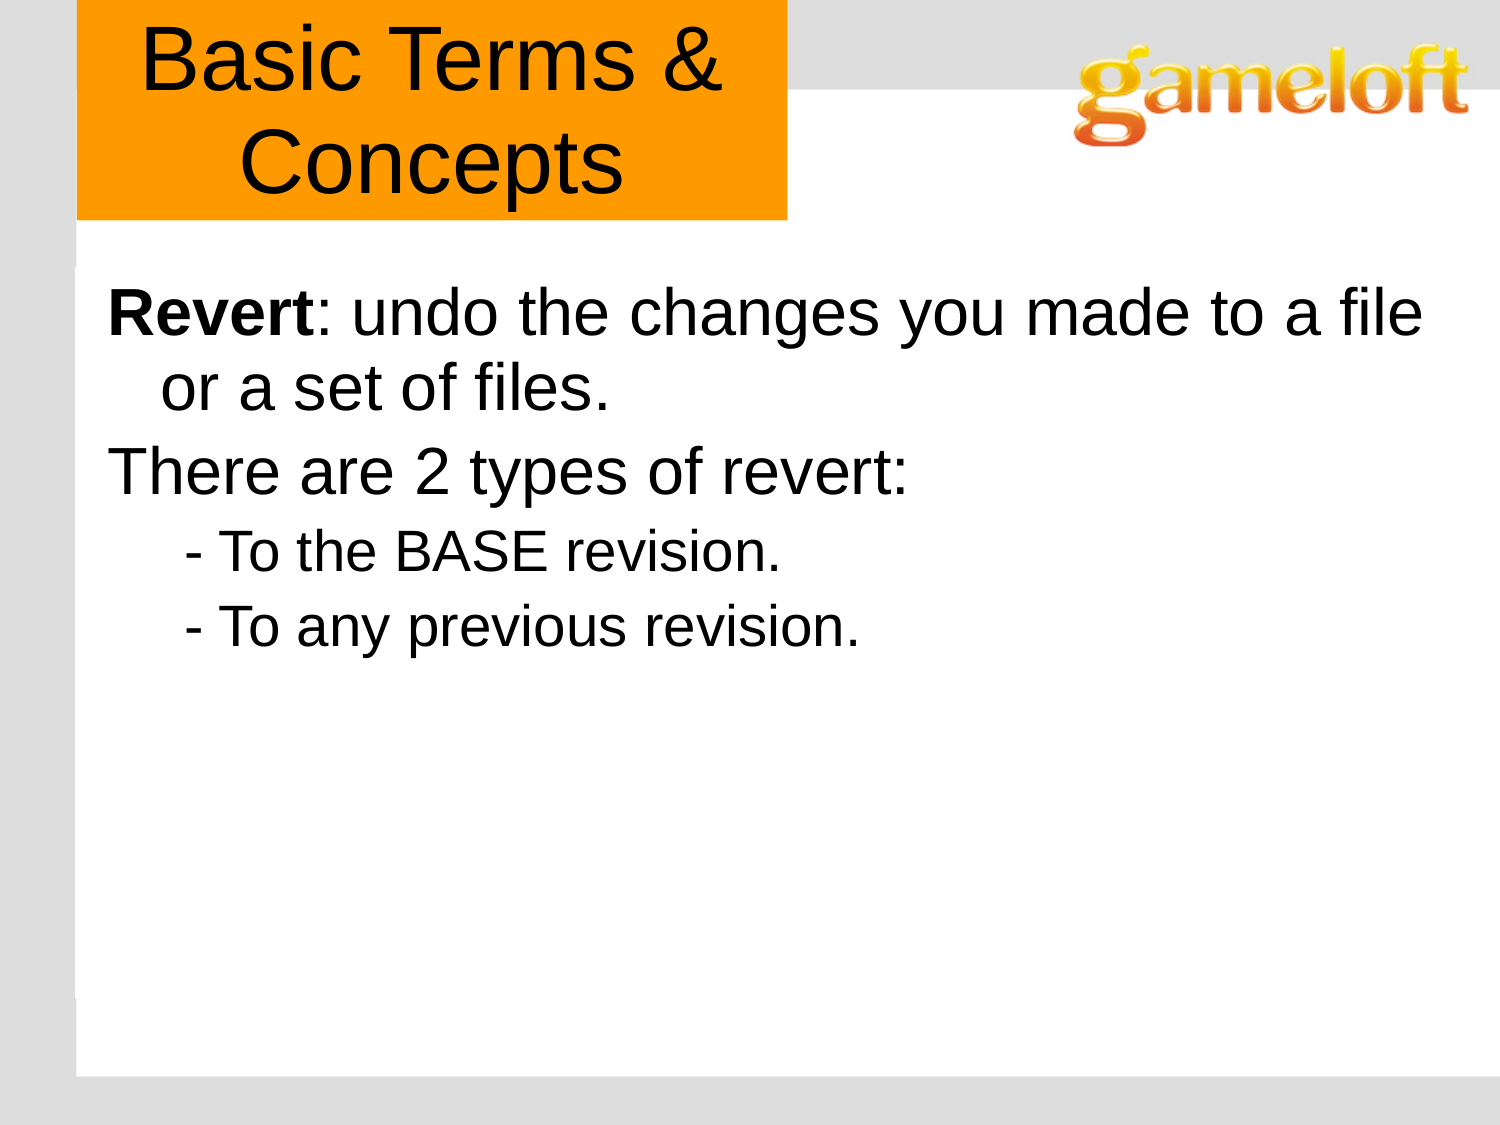

# Basic Terms & Concepts
Revert: undo the changes you made to a file or a set of files.
There are 2 types of revert:
- To the BASE revision.
- To any previous revision.